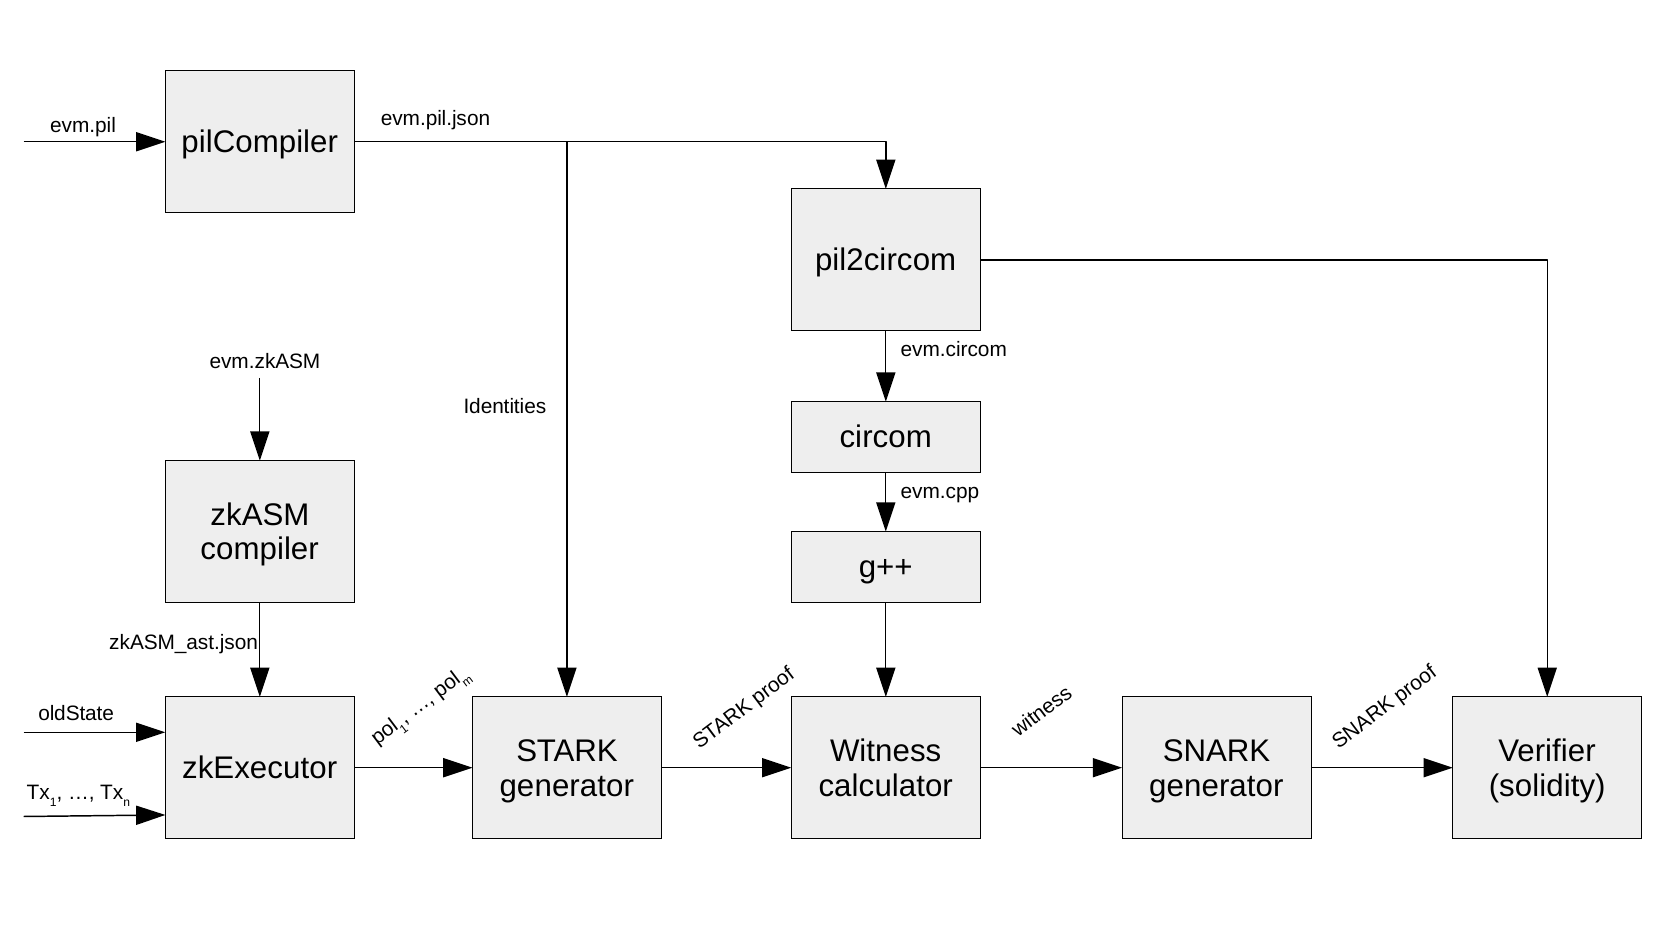

pilCompiler
evm.pil.json
evm.pil
pil2circom
evm.circom
evm.zkASM
Identities
circom
zkASM
compiler
evm.cpp
g++
zkASM_ast.json
witness
pol1, …, polm
STARK proof
SNARK proof
oldState
zkExecutor
STARK generator
Witness calculator
SNARK
generator
Verifier (solidity)
Tx1, …, Txn